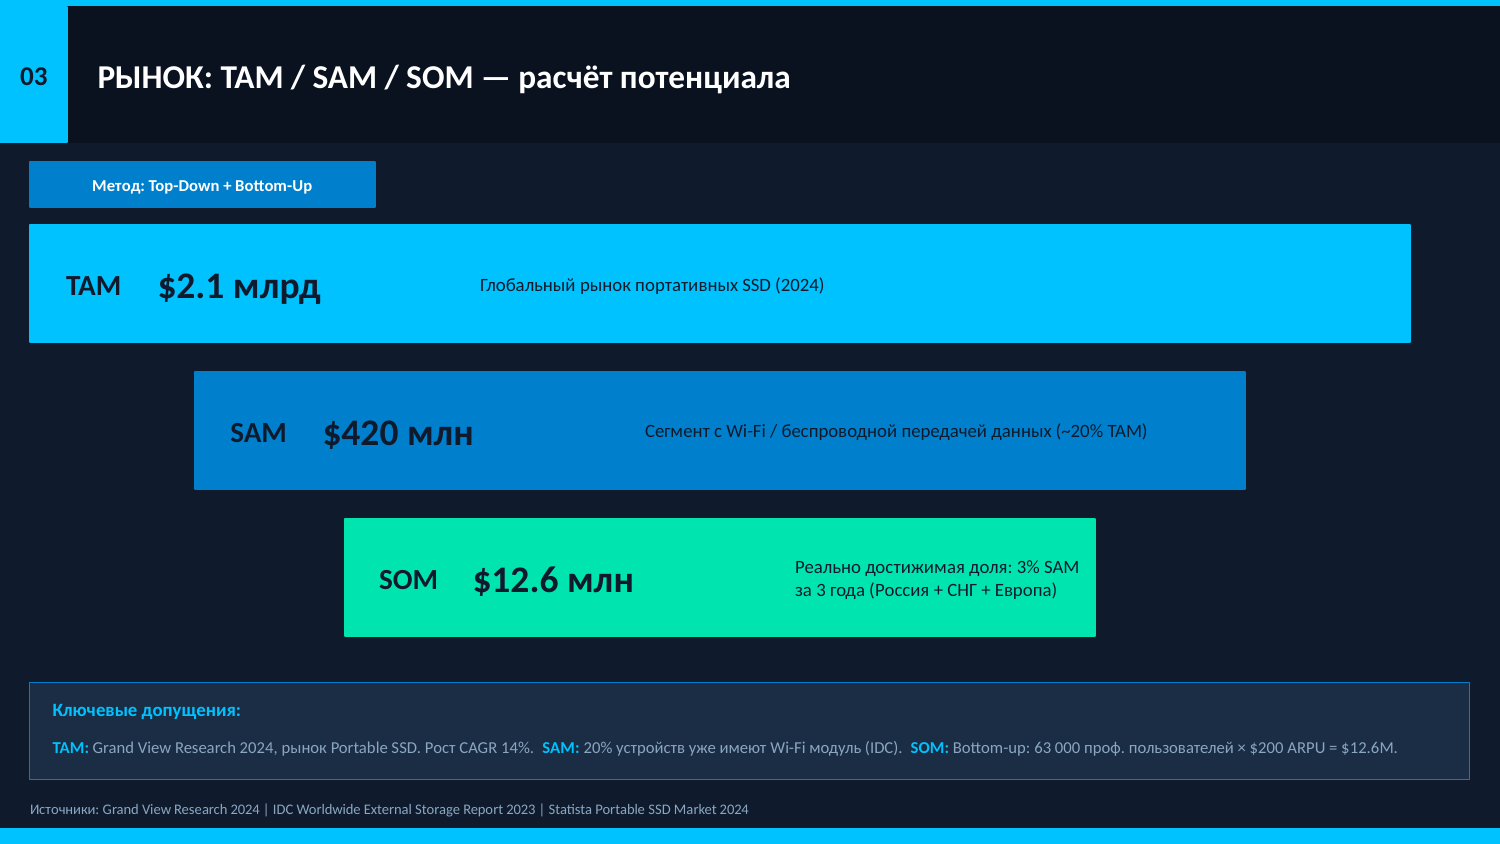

03
РЫНОК: TAM / SAM / SOM — расчёт потенциала
Метод: Top-Down + Bottom-Up
TAM
$2.1 млрд
Глобальный рынок портативных SSD (2024)
SAM
$420 млн
Сегмент с Wi-Fi / беспроводной передачей данных (~20% TAM)
SOM
$12.6 млн
Реально достижимая доля: 3% SAM за 3 года (Россия + СНГ + Европа)
Ключевые допущения:
TAM: Grand View Research 2024, рынок Portable SSD. Рост CAGR 14%. SAM: 20% устройств уже имеют Wi-Fi модуль (IDC). SOM: Bottom-up: 63 000 проф. пользователей × $200 ARPU = $12.6M.
Источники: Grand View Research 2024 | IDC Worldwide External Storage Report 2023 | Statista Portable SSD Market 2024